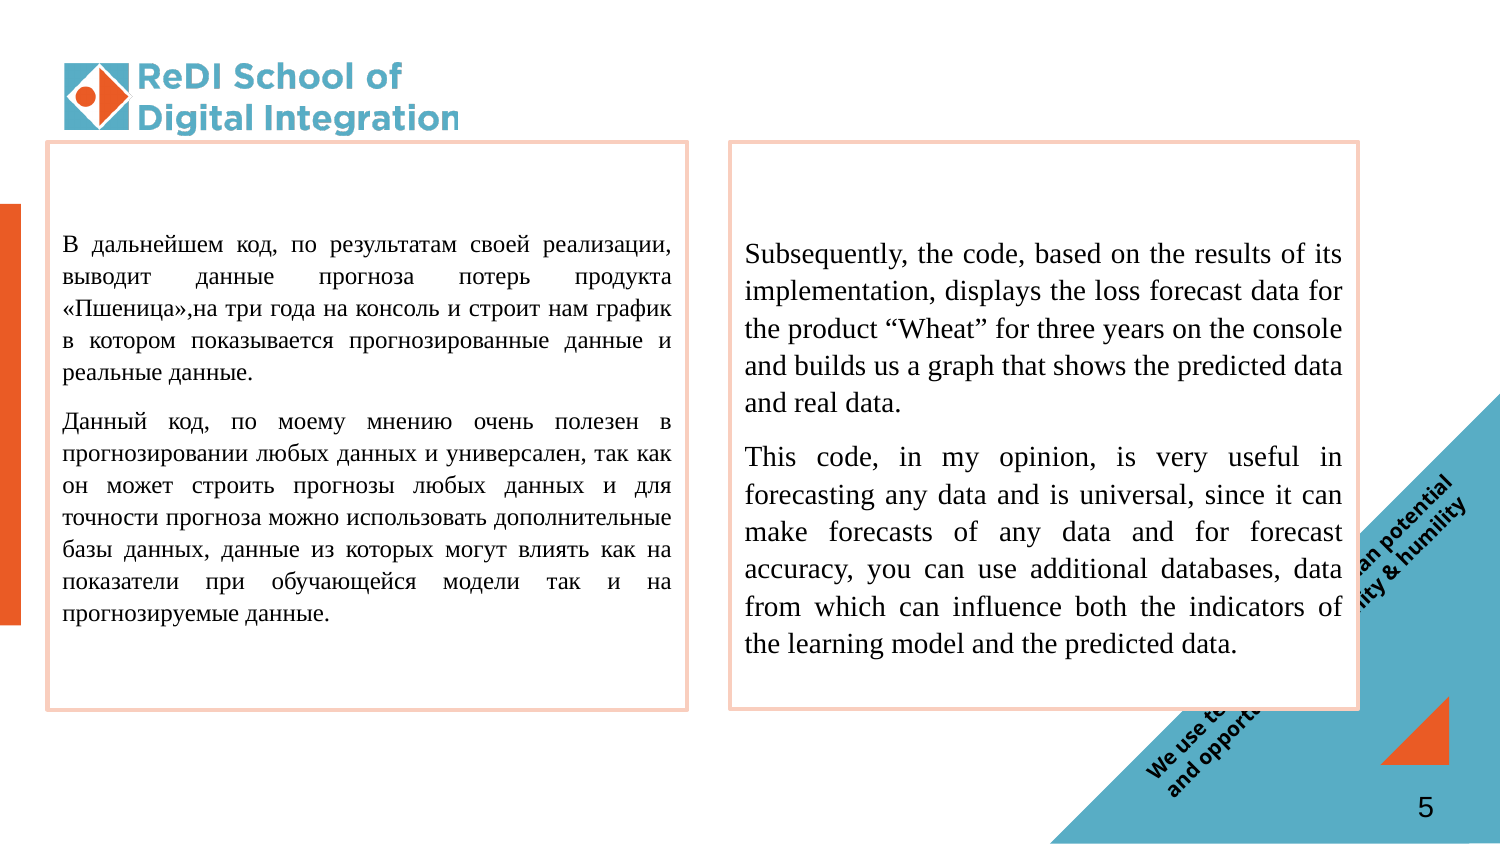

В дальнейшем код, по результатам своей реализации, выводит данные прогноза потерь продукта «Пшеница»,на три года на консоль и строит нам график в котором показывается прогнозированные данные и реальные данные.
Данный код, по моему мнению очень полезен в прогнозировании любых данных и универсален, так как он может строить прогнозы любых данных и для точности прогноза можно использовать дополнительные базы данных, данные из которых могут влиять как на показатели при обучающейся модели так и на прогнозируемые данные.
Subsequently, the code, based on the results of its implementation, displays the loss forecast data for the product “Wheat” for three years on the console and builds us a graph that shows the predicted data and real data.
This code, in my opinion, is very useful in forecasting any data and is universal, since it can make forecasts of any data and for forecast accuracy, you can use additional databases, data from which can influence both the indicators of the learning model and the predicted data.